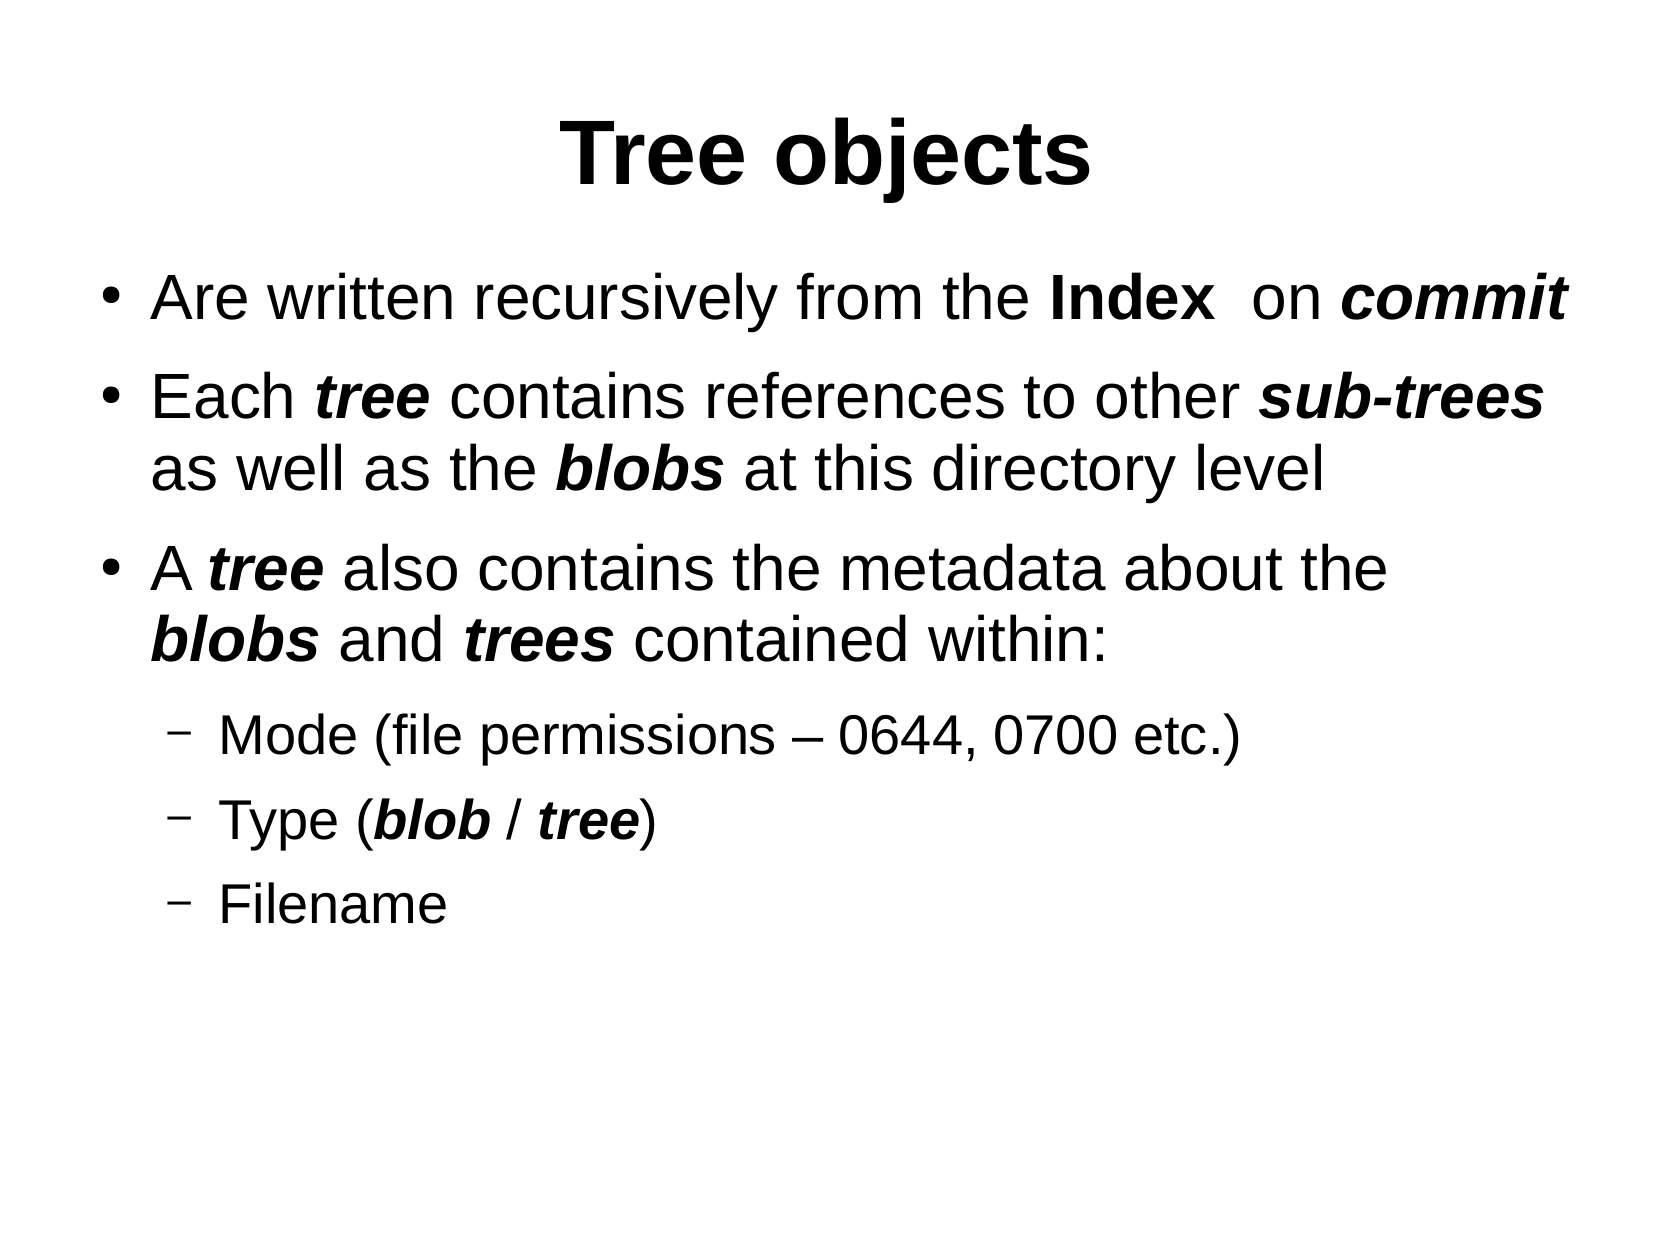

# Tree objects
Are written recursively from the Index on commit
Each tree contains references to other sub-trees as well as the blobs at this directory level
A tree also contains the metadata about the blobs and trees contained within:
Mode (file permissions – 0644, 0700 etc.)
Type (blob / tree)
Filename